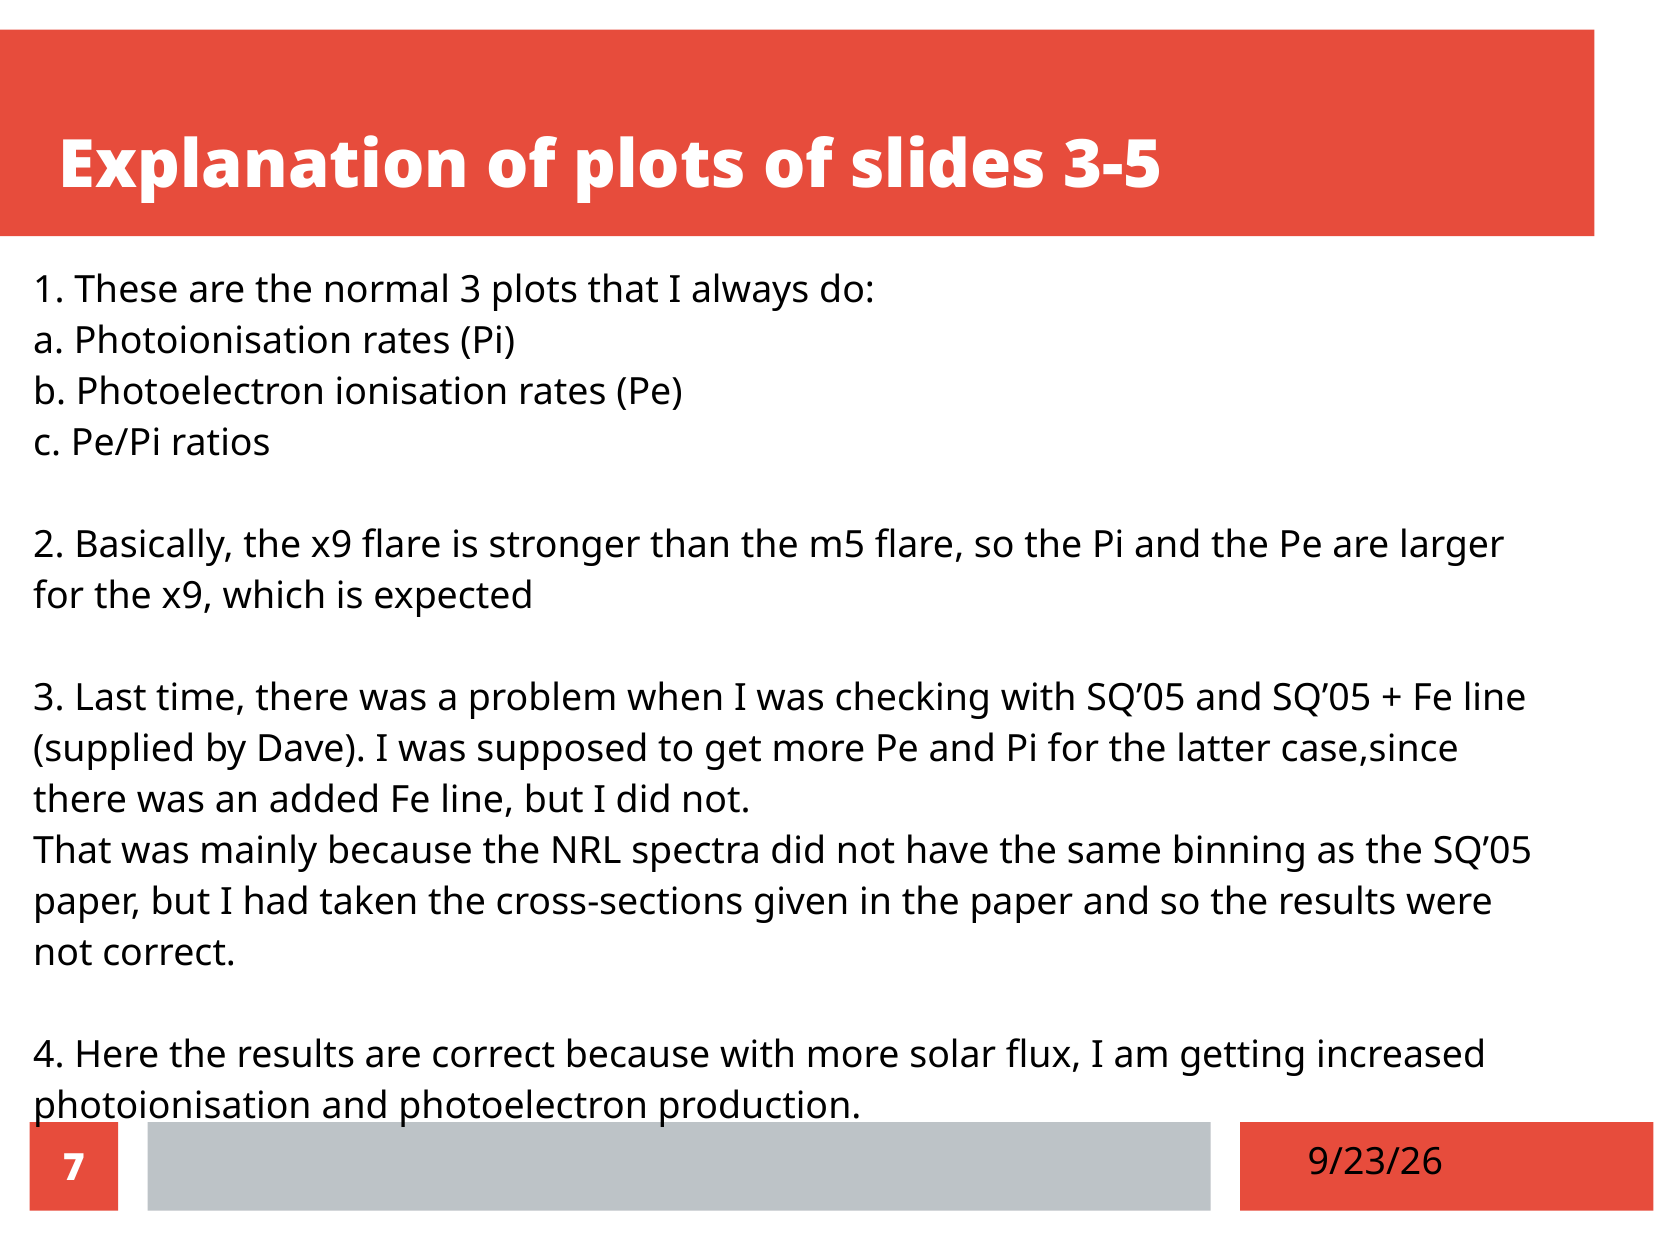

# Explanation of plots of slides 3-5
1. These are the normal 3 plots that I always do:
a. Photoionisation rates (Pi)
b. Photoelectron ionisation rates (Pe)
c. Pe/Pi ratios
2. Basically, the x9 flare is stronger than the m5 flare, so the Pi and the Pe are larger for the x9, which is expected
3. Last time, there was a problem when I was checking with SQ’05 and SQ’05 + Fe line (supplied by Dave). I was supposed to get more Pe and Pi for the latter case,since there was an added Fe line, but I did not.
That was mainly because the NRL spectra did not have the same binning as the SQ’05 paper, but I had taken the cross-sections given in the paper and so the results were not correct.
4. Here the results are correct because with more solar flux, I am getting increased photoionisation and photoelectron production.
7